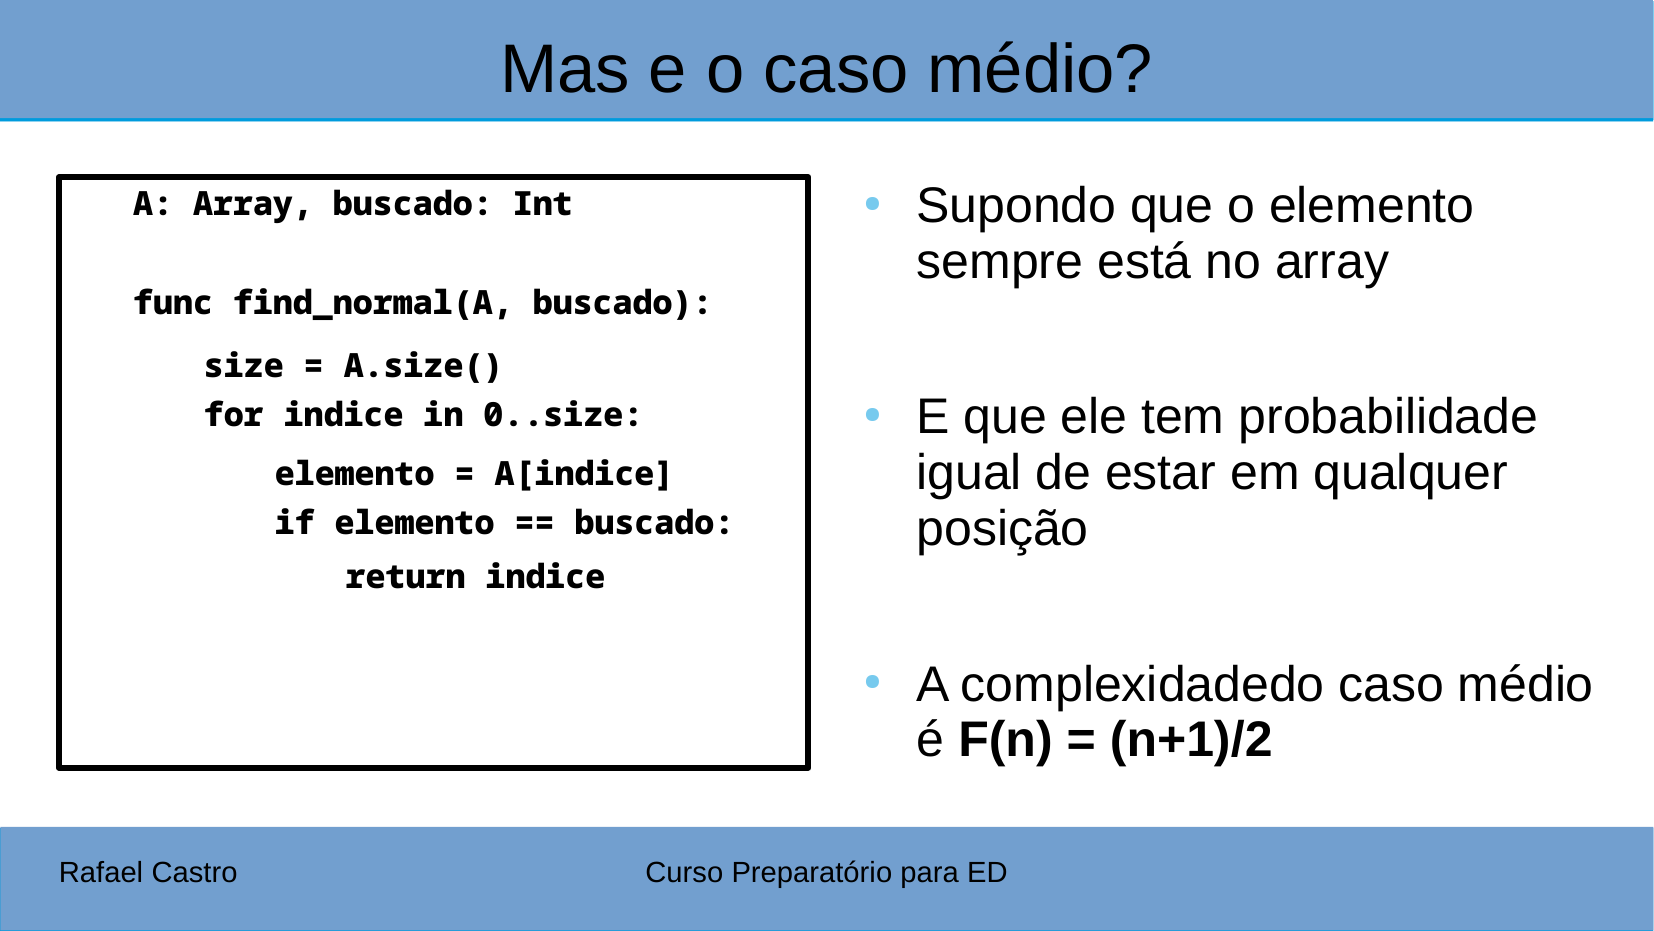

# Mas e o caso médio?
A: Array, buscado: Int
func find_normal(A, buscado):
size = A.size()
for indice in 0..size:
elemento = A[indice]
if elemento == buscado:
return indice
Supondo que o elemento sempre está no array
E que ele tem probabilidade igual de estar em qualquer posição
A complexidadedo caso médio é F(n) = (n+1)/2
Curso Preparatório para ED